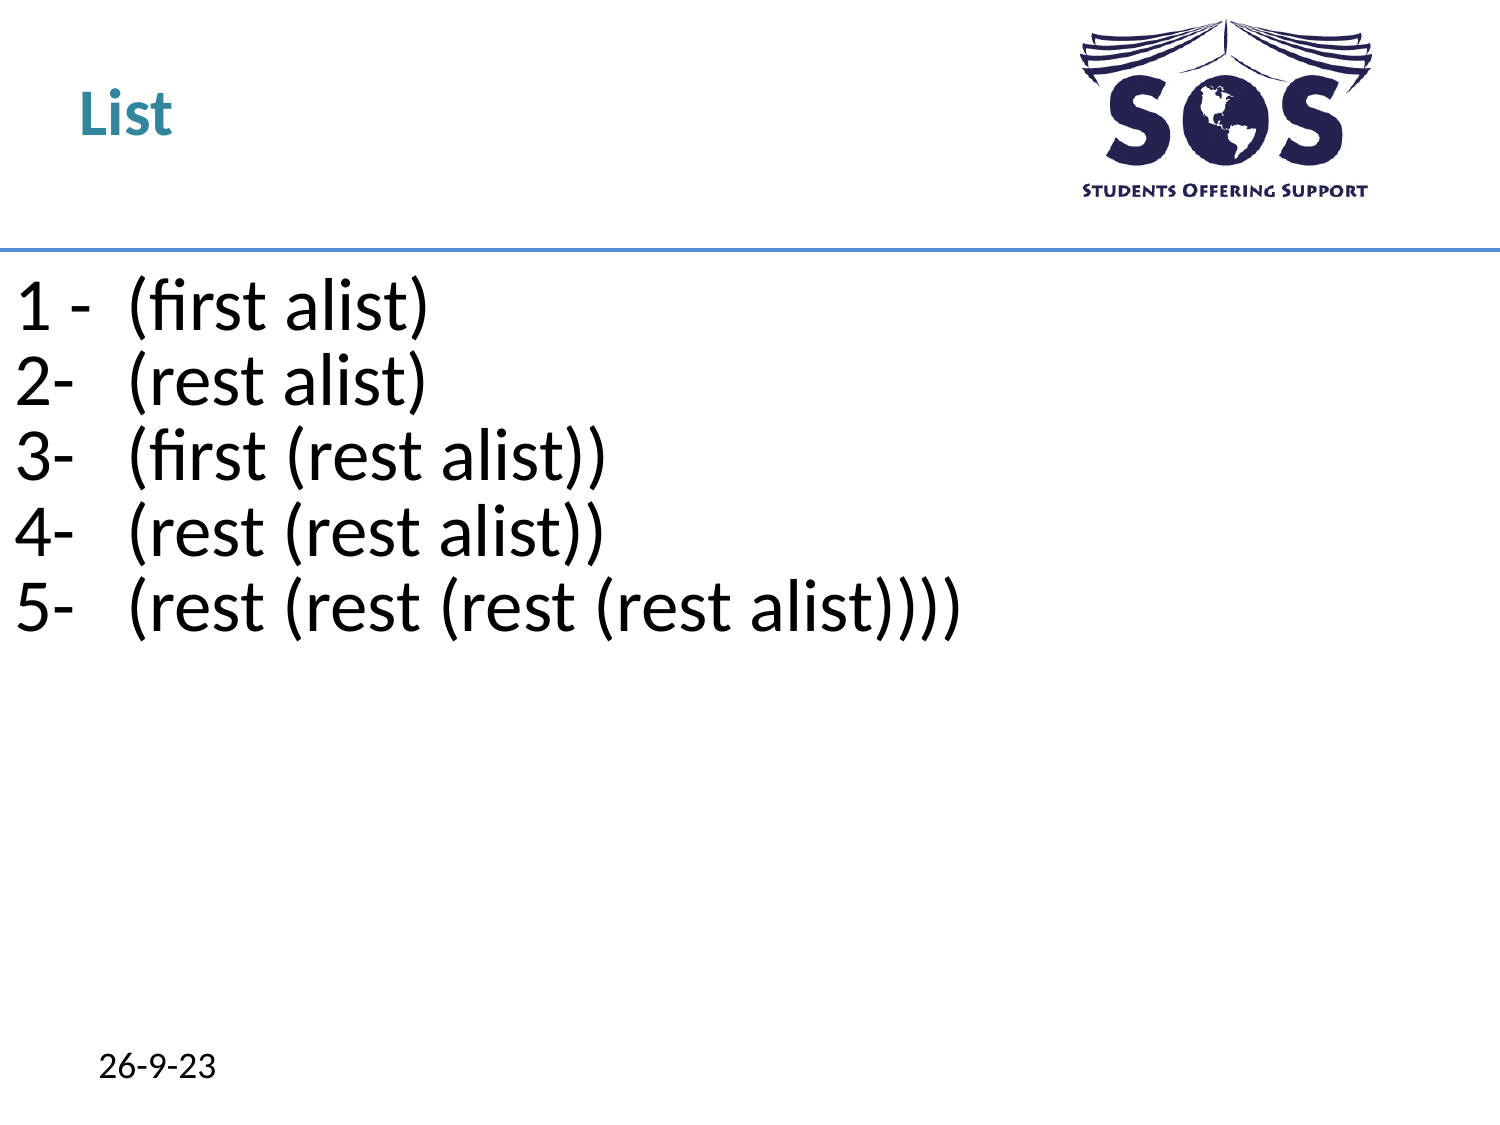

# List
1 - (first alist)
2- (rest alist)
3- (first (rest alist))
4- (rest (rest alist))
5- (rest (rest (rest (rest alist))))